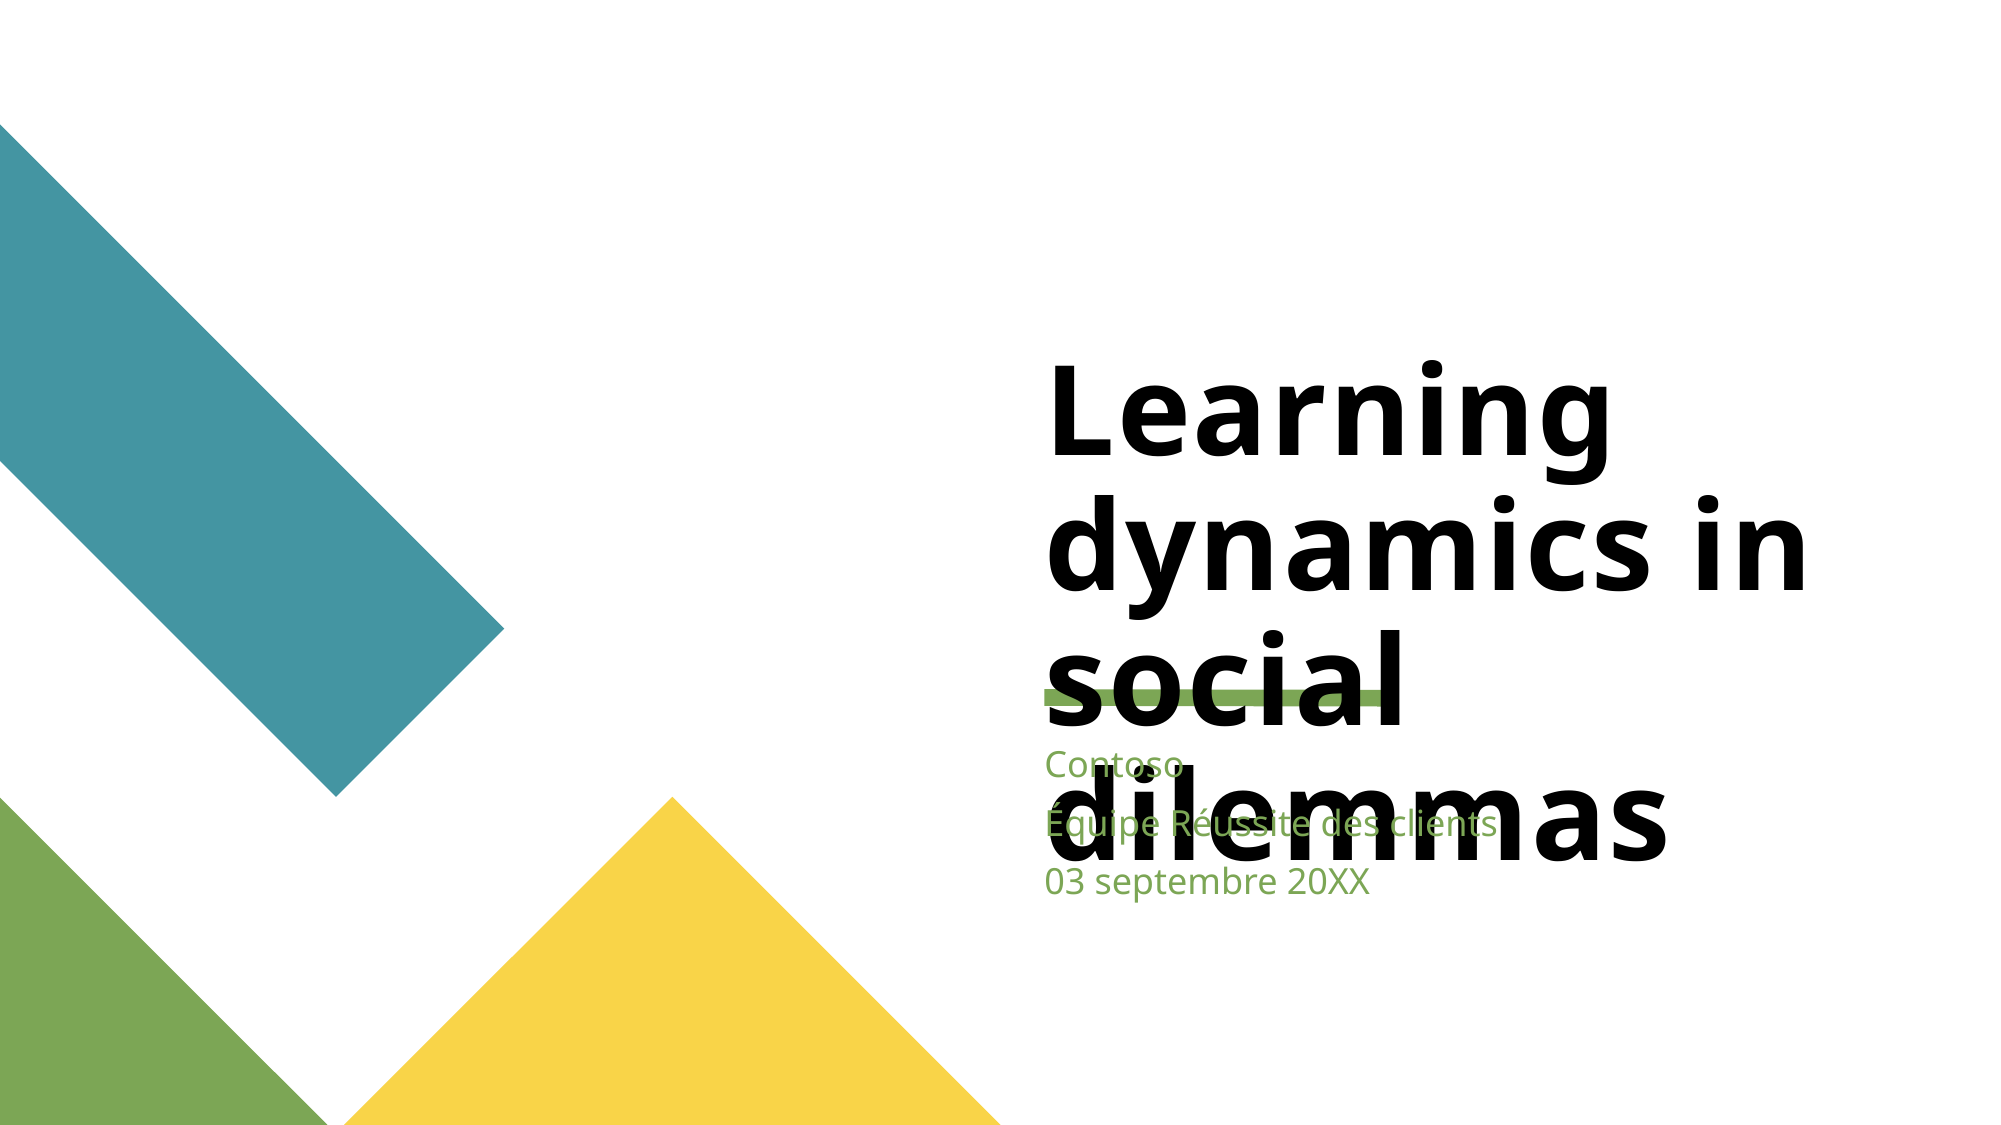

# Learning dynamics in social dilemmas
Contoso
Équipe Réussite des clients
03 septembre 20XX